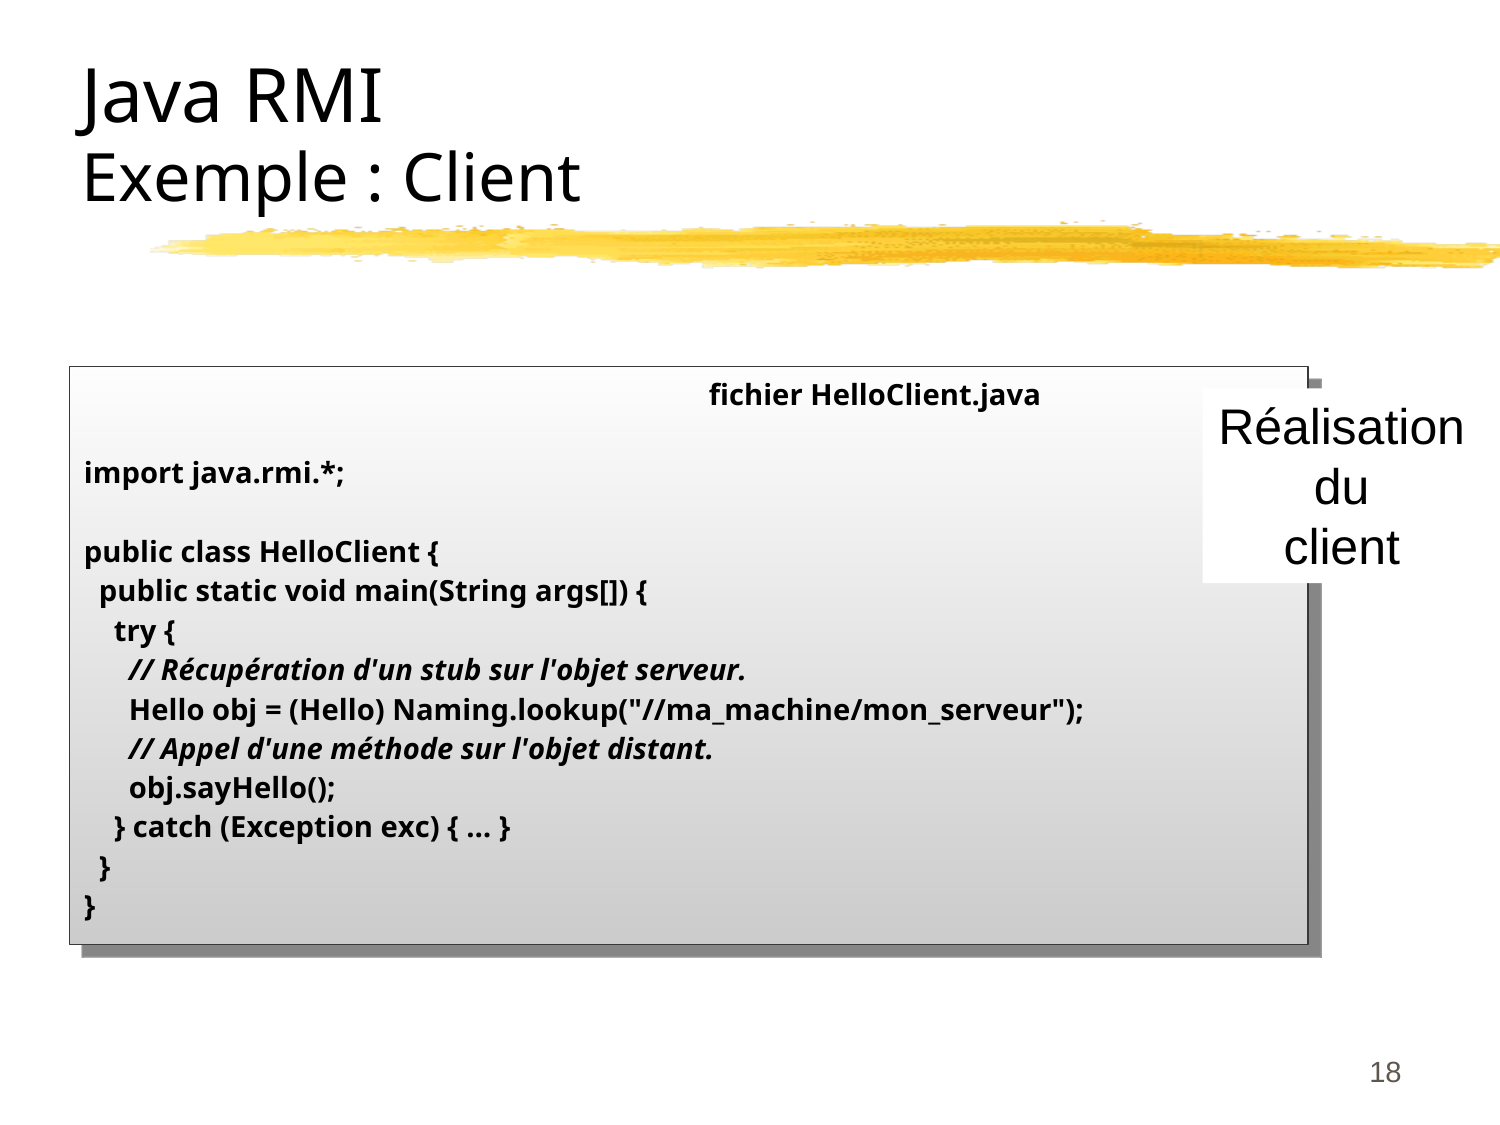

# Java RMI Exemple : Client
						fichier HelloClient.java
import java.rmi.*;
public class HelloClient {
 public static void main(String args[]) {
 try {
 // Récupération d'un stub sur l'objet serveur.
 Hello obj = (Hello) Naming.lookup("//ma_machine/mon_serveur");
 // Appel d'une méthode sur l'objet distant.
	 obj.sayHello();
 } catch (Exception exc) { … }
 }
}
Réalisation
du
client